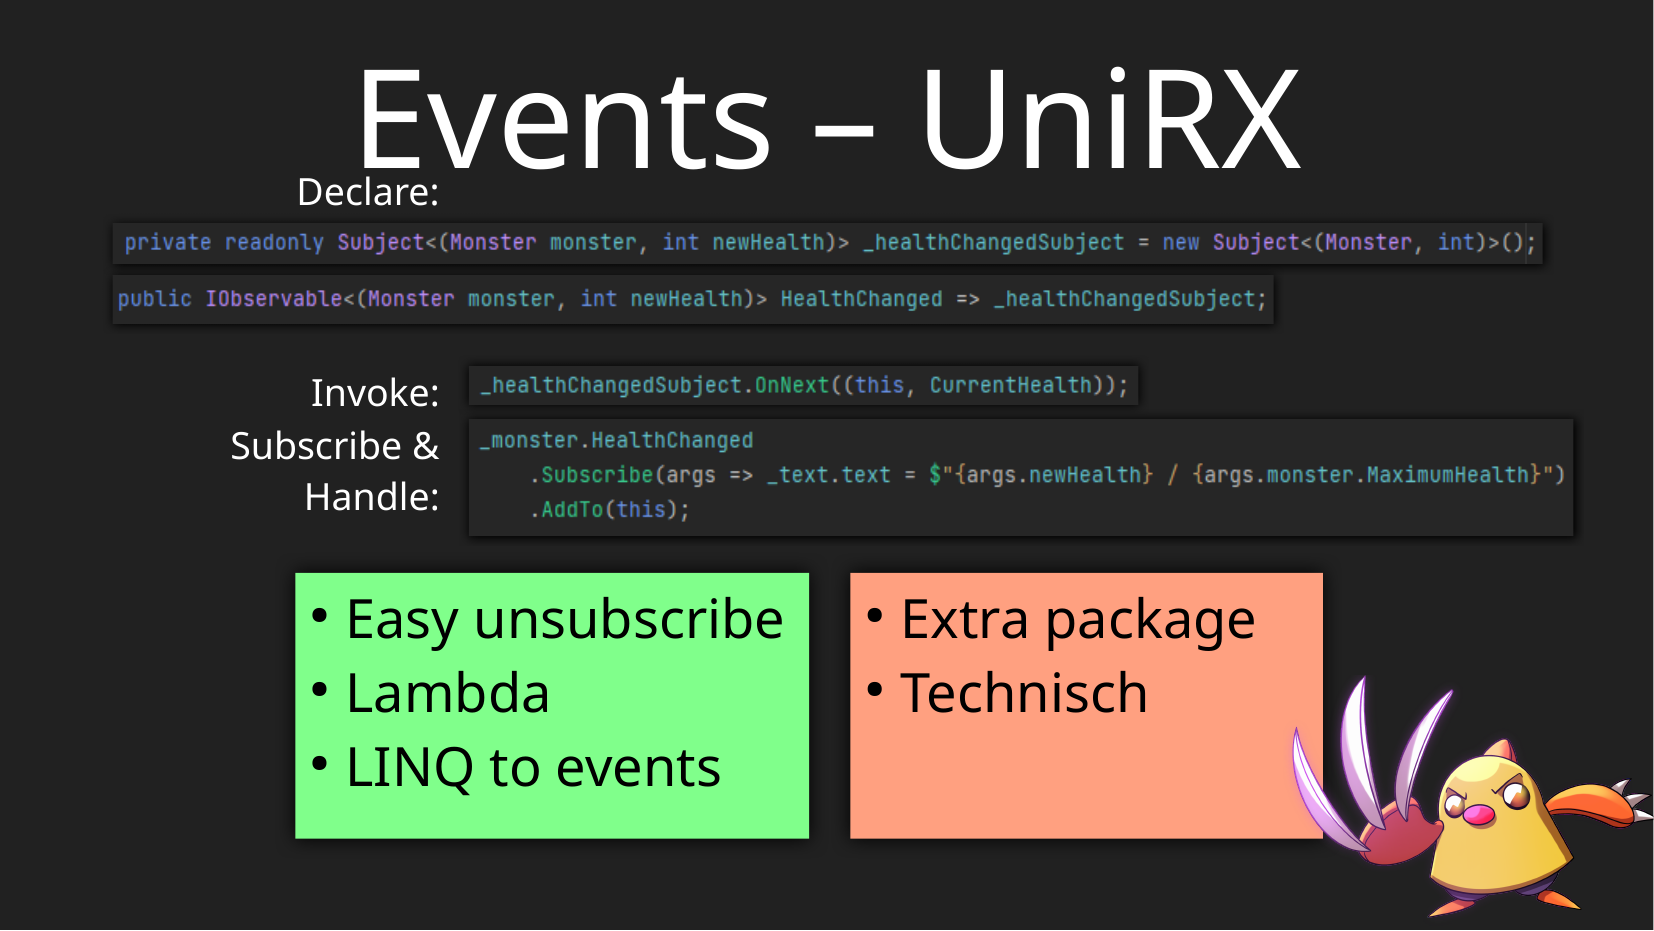

# Events – UniRX
Declare:
Invoke:
Subscribe & Handle:
Easy unsubscribe
Lambda
LINQ to events
Extra package
Technisch